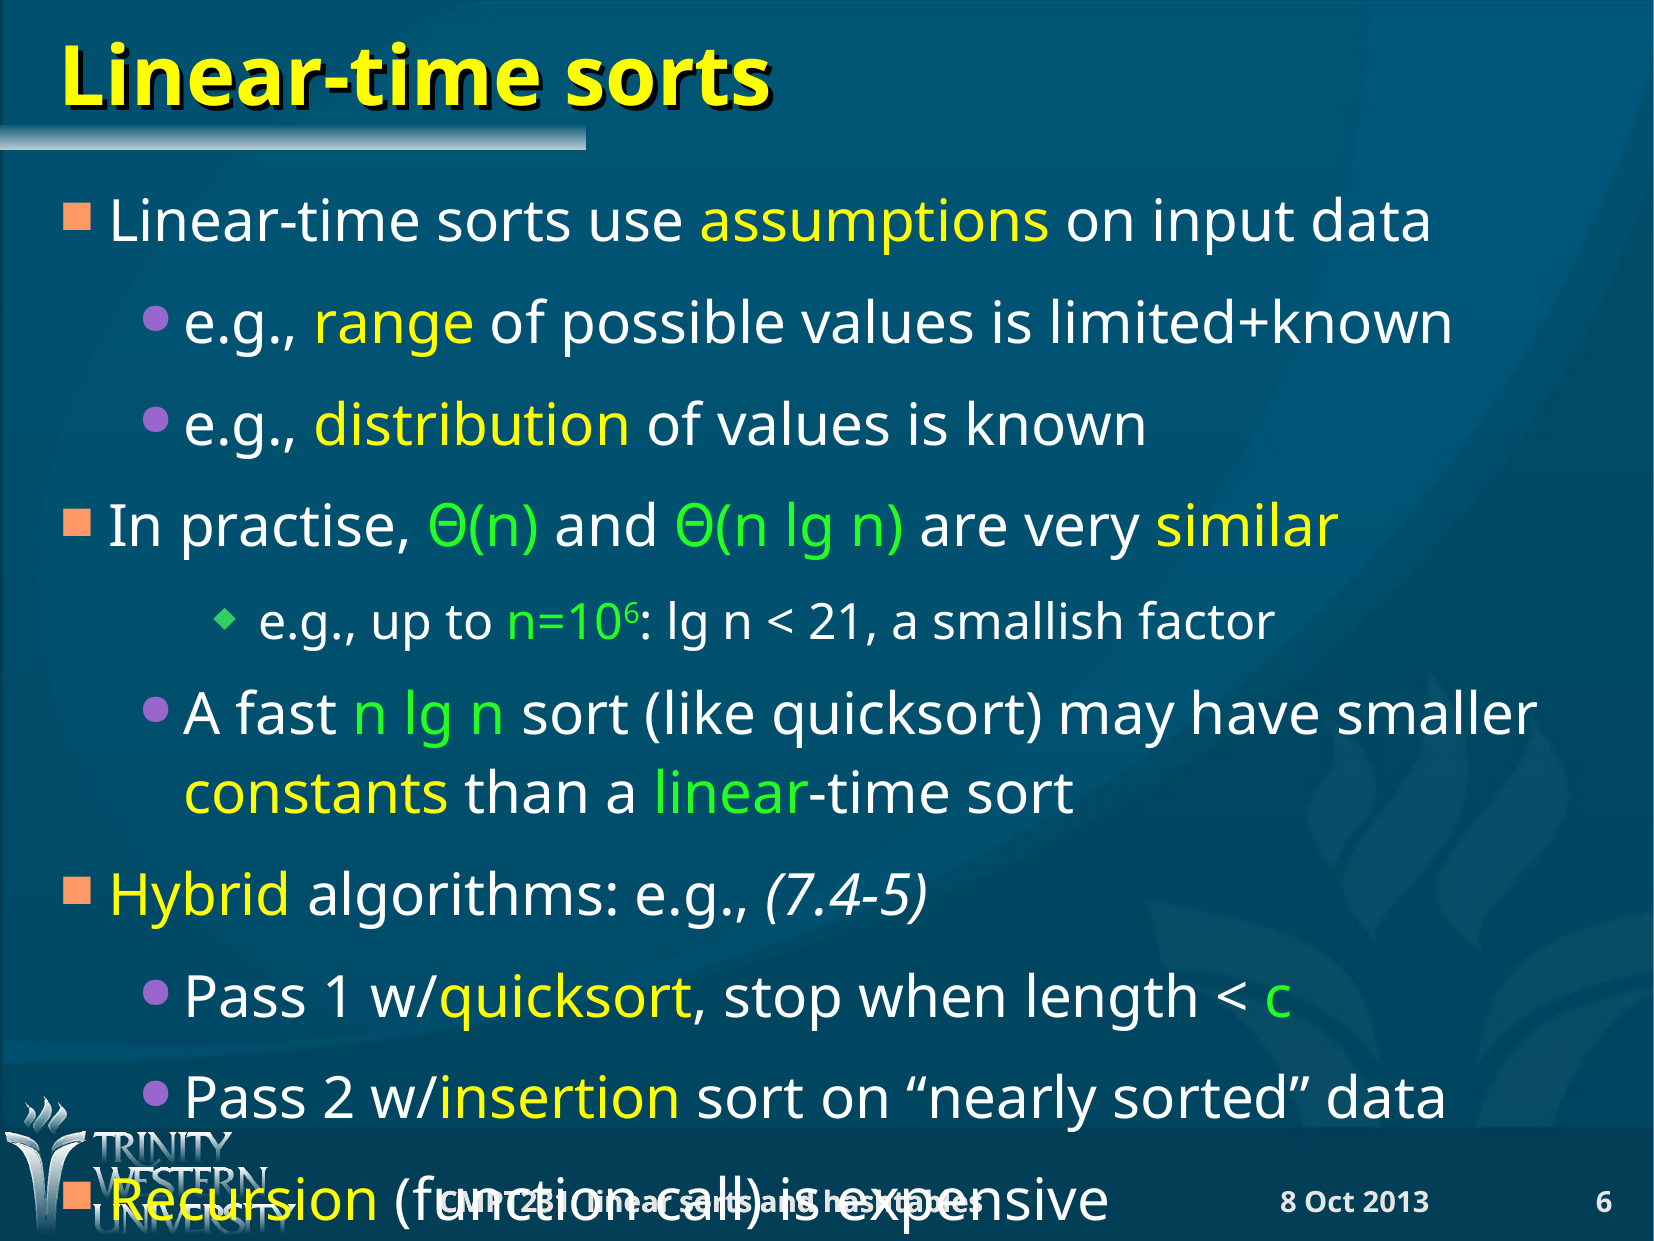

# Linear-time sorts
Linear-time sorts use assumptions on input data
e.g., range of possible values is limited+known
e.g., distribution of values is known
In practise, Θ(n) and Θ(n lg n) are very similar
e.g., up to n=106: lg n < 21, a smallish factor
A fast n lg n sort (like quicksort) may have smaller constants than a linear-time sort
Hybrid algorithms: e.g., (7.4-5)
Pass 1 w/quicksort, stop when length < c
Pass 2 w/insertion sort on “nearly sorted” data
Recursion (function call) is expensive
CMPT231: linear sorts and hashtables
8 Oct 2013
6